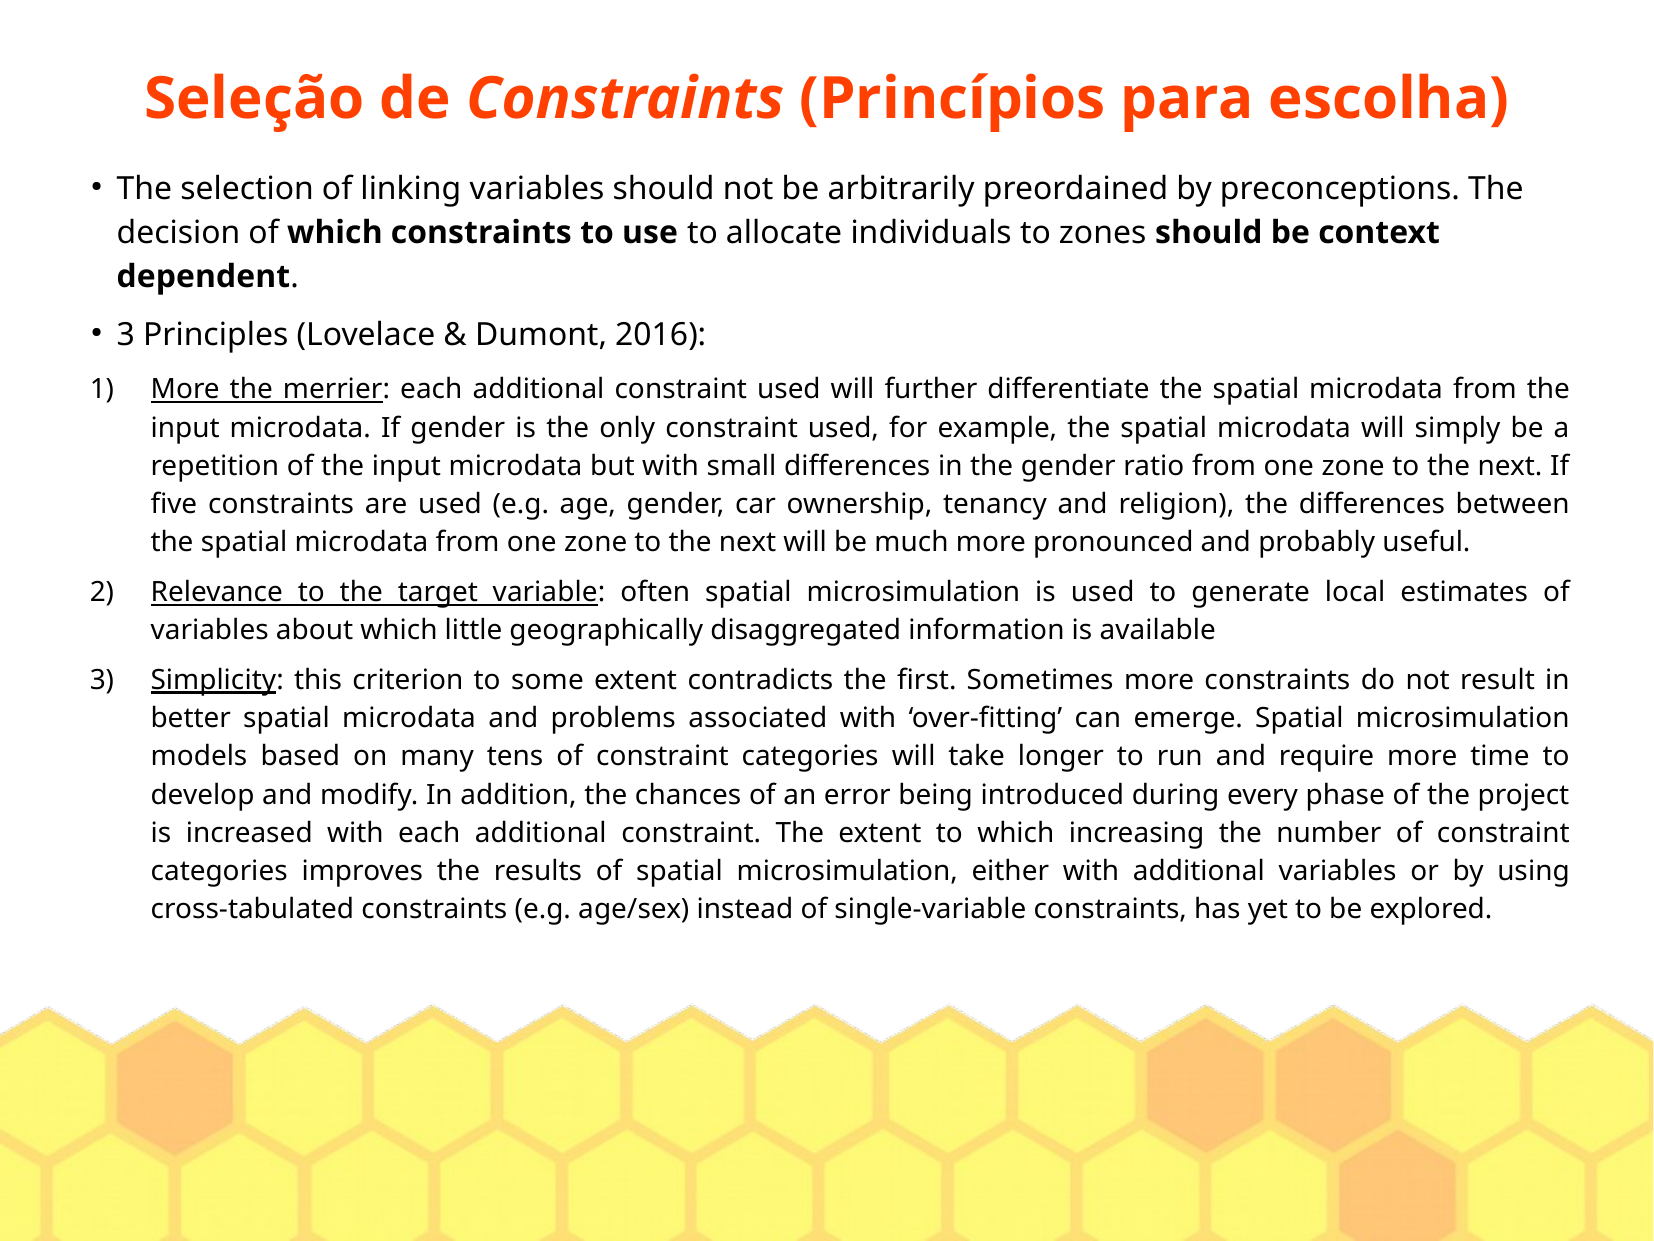

# Seleção de Constraints (Princípios para escolha)
The selection of linking variables should not be arbitrarily preordained by preconceptions. The decision of which constraints to use to allocate individuals to zones should be context dependent.
3 Principles (Lovelace & Dumont, 2016):
More the merrier: each additional constraint used will further differentiate the spatial microdata from the input microdata. If gender is the only constraint used, for example, the spatial microdata will simply be a repetition of the input microdata but with small differences in the gender ratio from one zone to the next. If five constraints are used (e.g. age, gender, car ownership, tenancy and religion), the differences between the spatial microdata from one zone to the next will be much more pronounced and probably useful.
Relevance to the target variable: often spatial microsimulation is used to generate local estimates of variables about which little geographically disaggregated information is available
Simplicity: this criterion to some extent contradicts the first. Sometimes more constraints do not result in better spatial microdata and problems associated with ‘over-fitting’ can emerge. Spatial microsimulation models based on many tens of constraint categories will take longer to run and require more time to develop and modify. In addition, the chances of an error being introduced during every phase of the project is increased with each additional constraint. The extent to which increasing the number of constraint categories improves the results of spatial microsimulation, either with additional variables or by using cross-tabulated constraints (e.g. age/sex) instead of single-variable constraints, has yet to be explored.